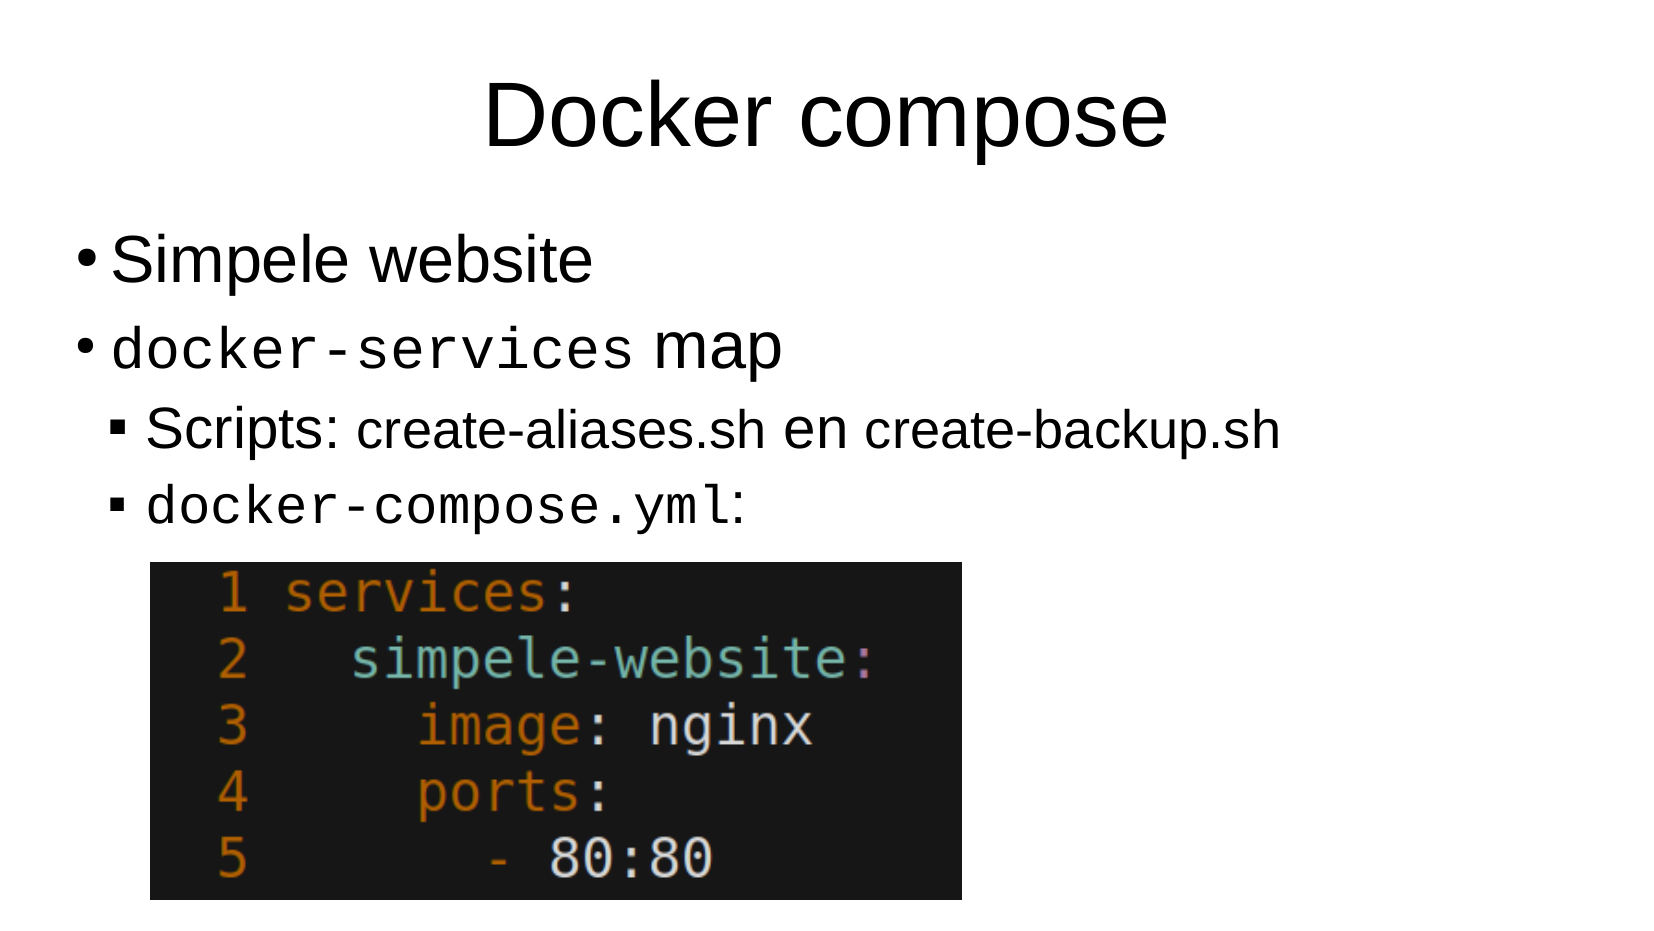

Docker compose
# Simpele website
docker-services map
Scripts: create-aliases.sh en create-backup.sh
docker-compose.yml: